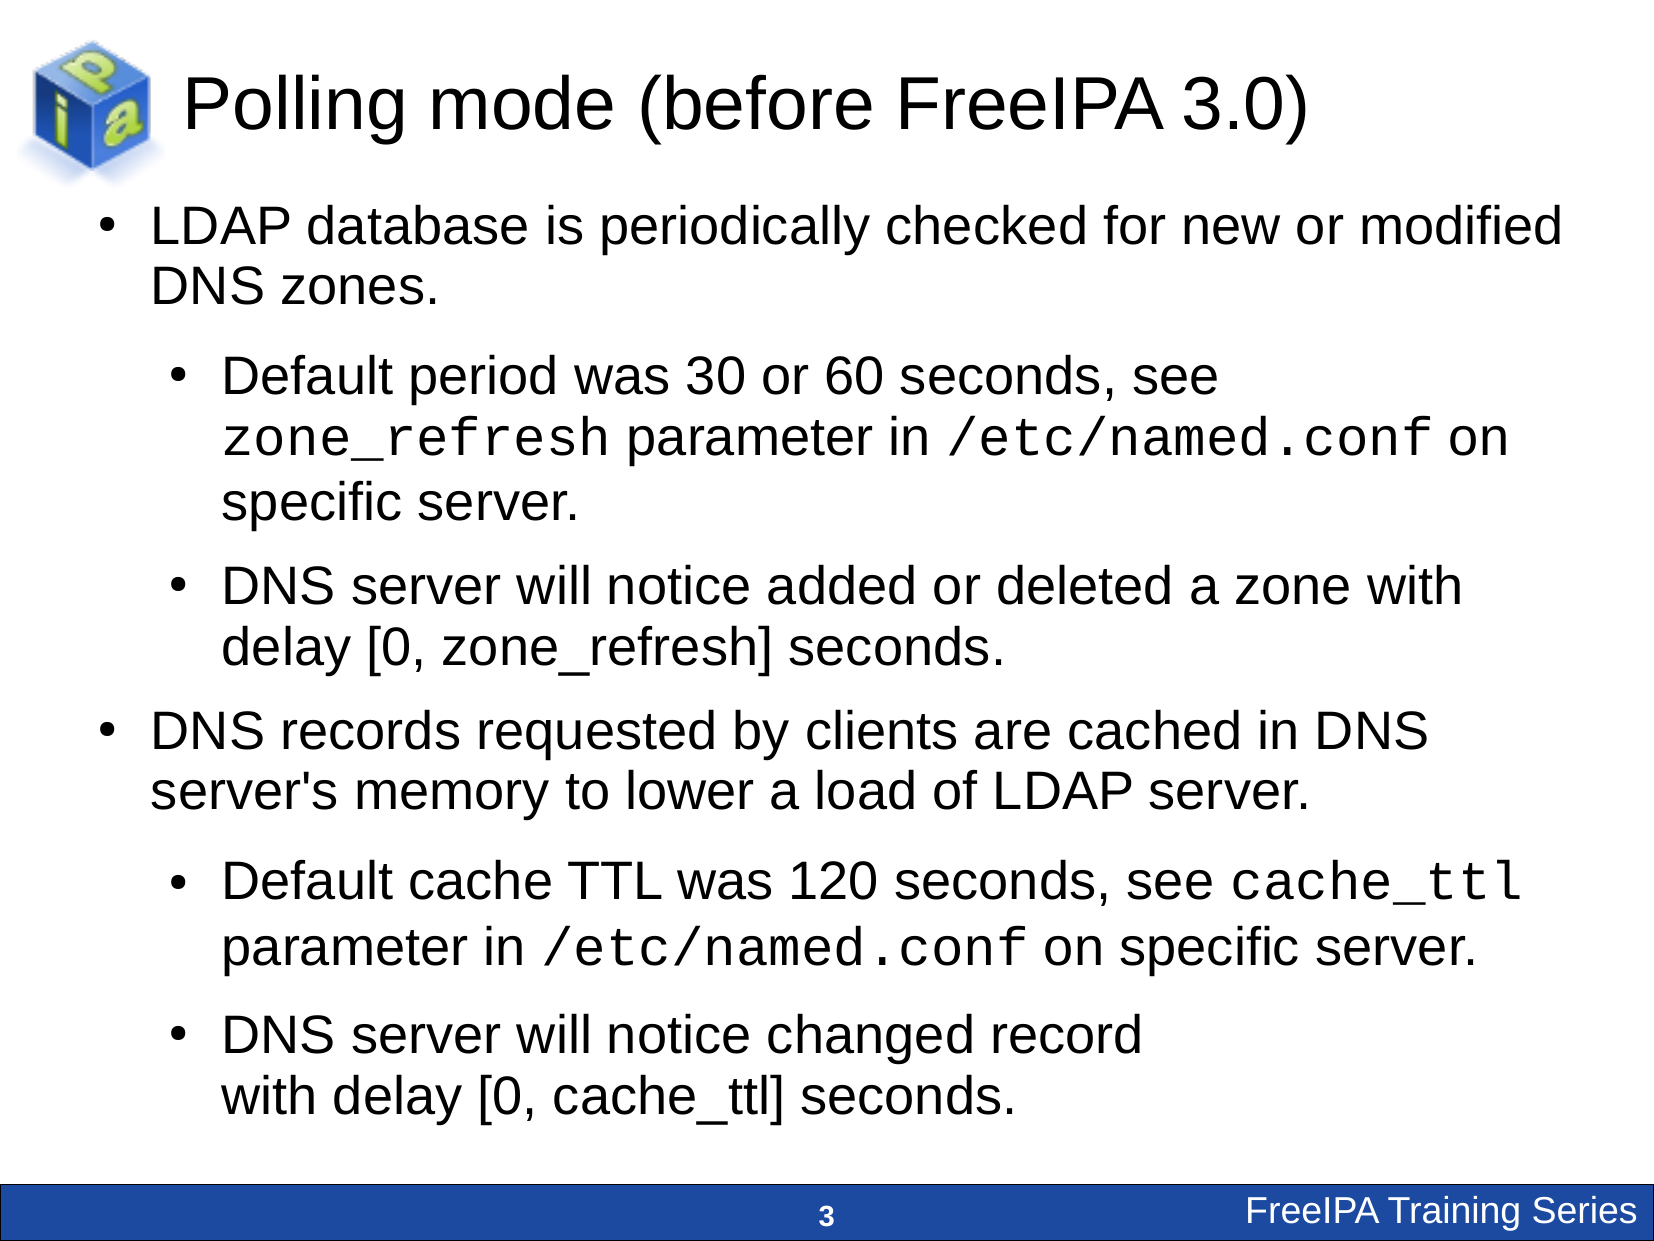

# Polling mode (before FreeIPA 3.0)
LDAP database is periodically checked for new or modified DNS zones.
Default period was 30 or 60 seconds, see zone_refresh parameter in /etc/named.conf on specific server.
DNS server will notice added or deleted a zone with delay [0, zone_refresh] seconds.
DNS records requested by clients are cached in DNS server's memory to lower a load of LDAP server.
Default cache TTL was 120 seconds, see cache_ttl parameter in /etc/named.conf on specific server.
DNS server will notice changed record
with delay [0, cache_ttl] seconds.
3